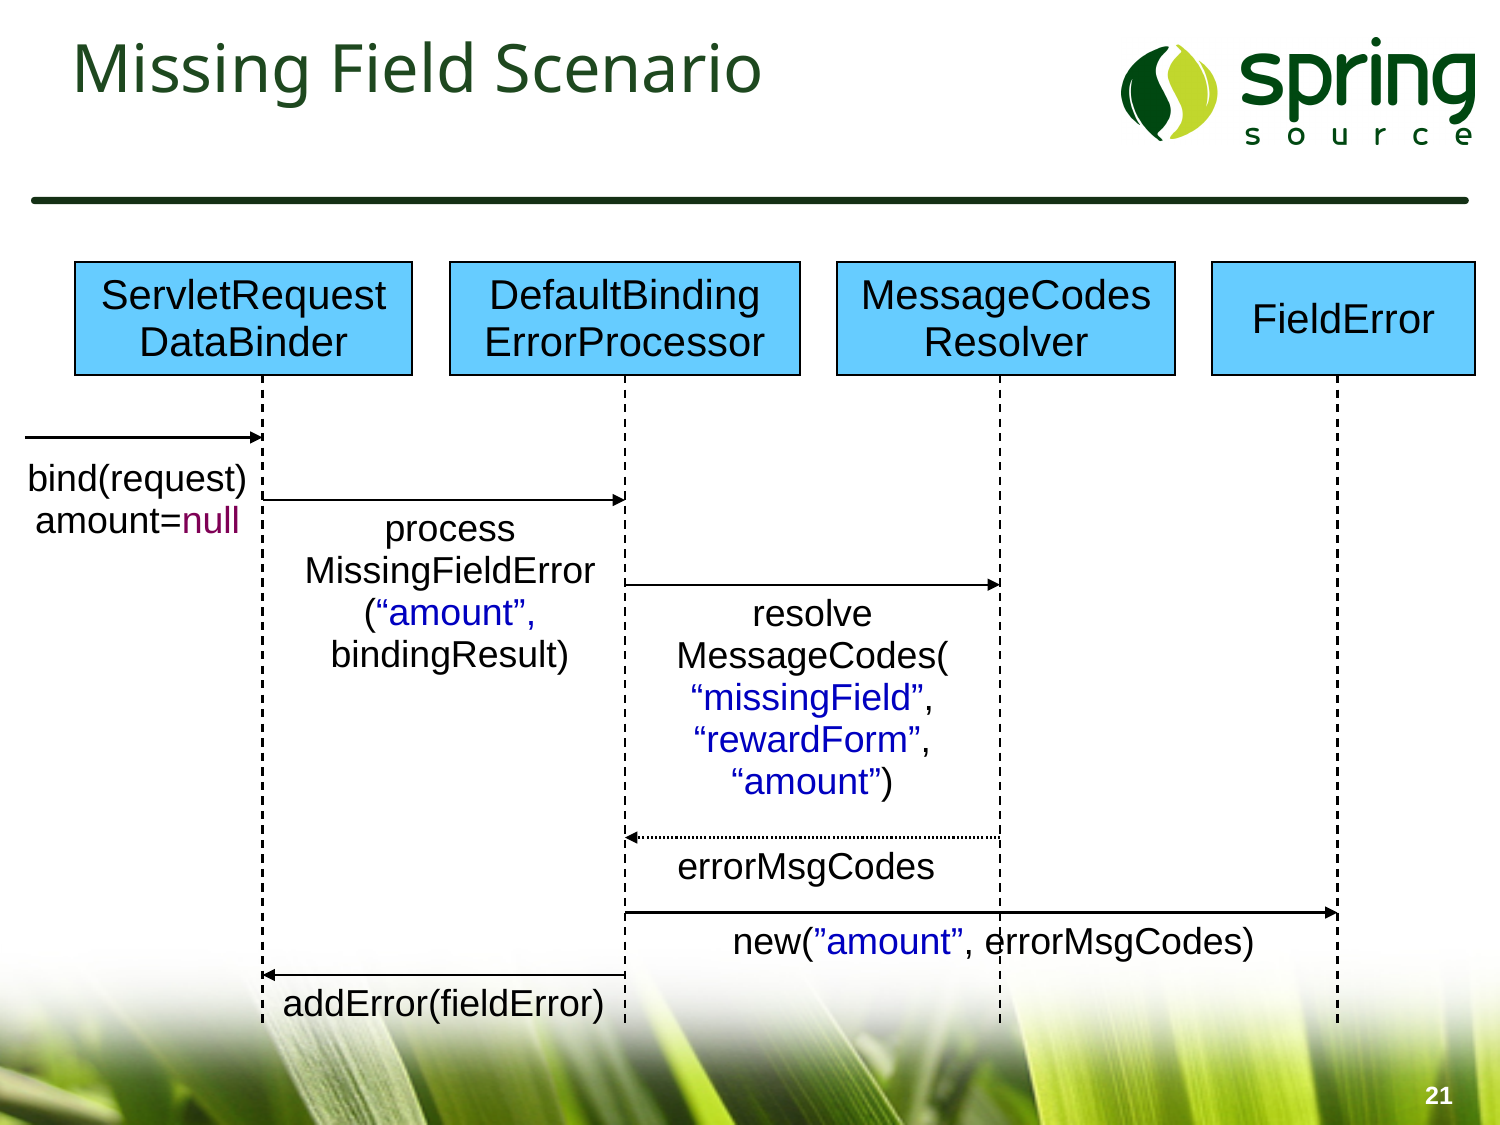

# Missing Field Scenario
ServletRequestDataBinder
DefaultBinding
ErrorProcessor
MessageCodes
Resolver
FieldError
bind(request)
amount=null
process
MissingFieldError
(“amount”,
bindingResult)
resolve
MessageCodes(
“missingField”,
“rewardForm”,
“amount”)
errorMsgCodes
new(”amount”, errorMsgCodes)
addError(fieldError)